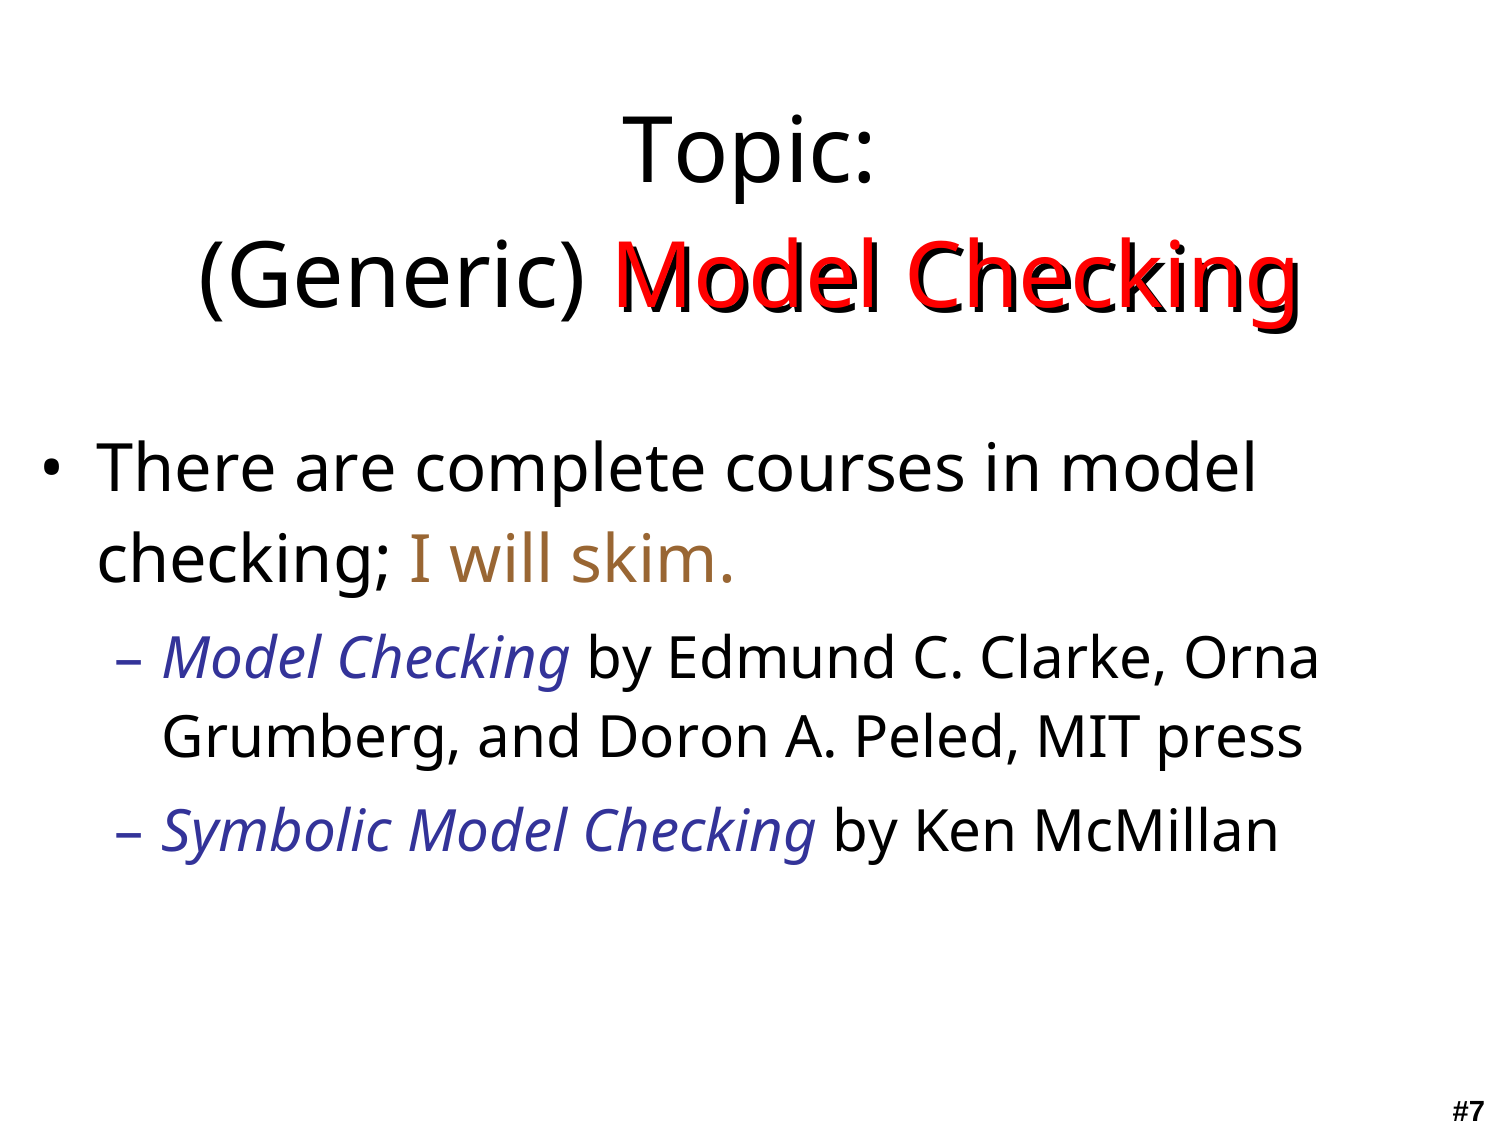

# Topic: (Generic) Model Checking
There are complete courses in model checking; I will skim.
Model Checking by Edmund C. Clarke, Orna Grumberg, and Doron A. Peled, MIT press
Symbolic Model Checking by Ken McMillan
7